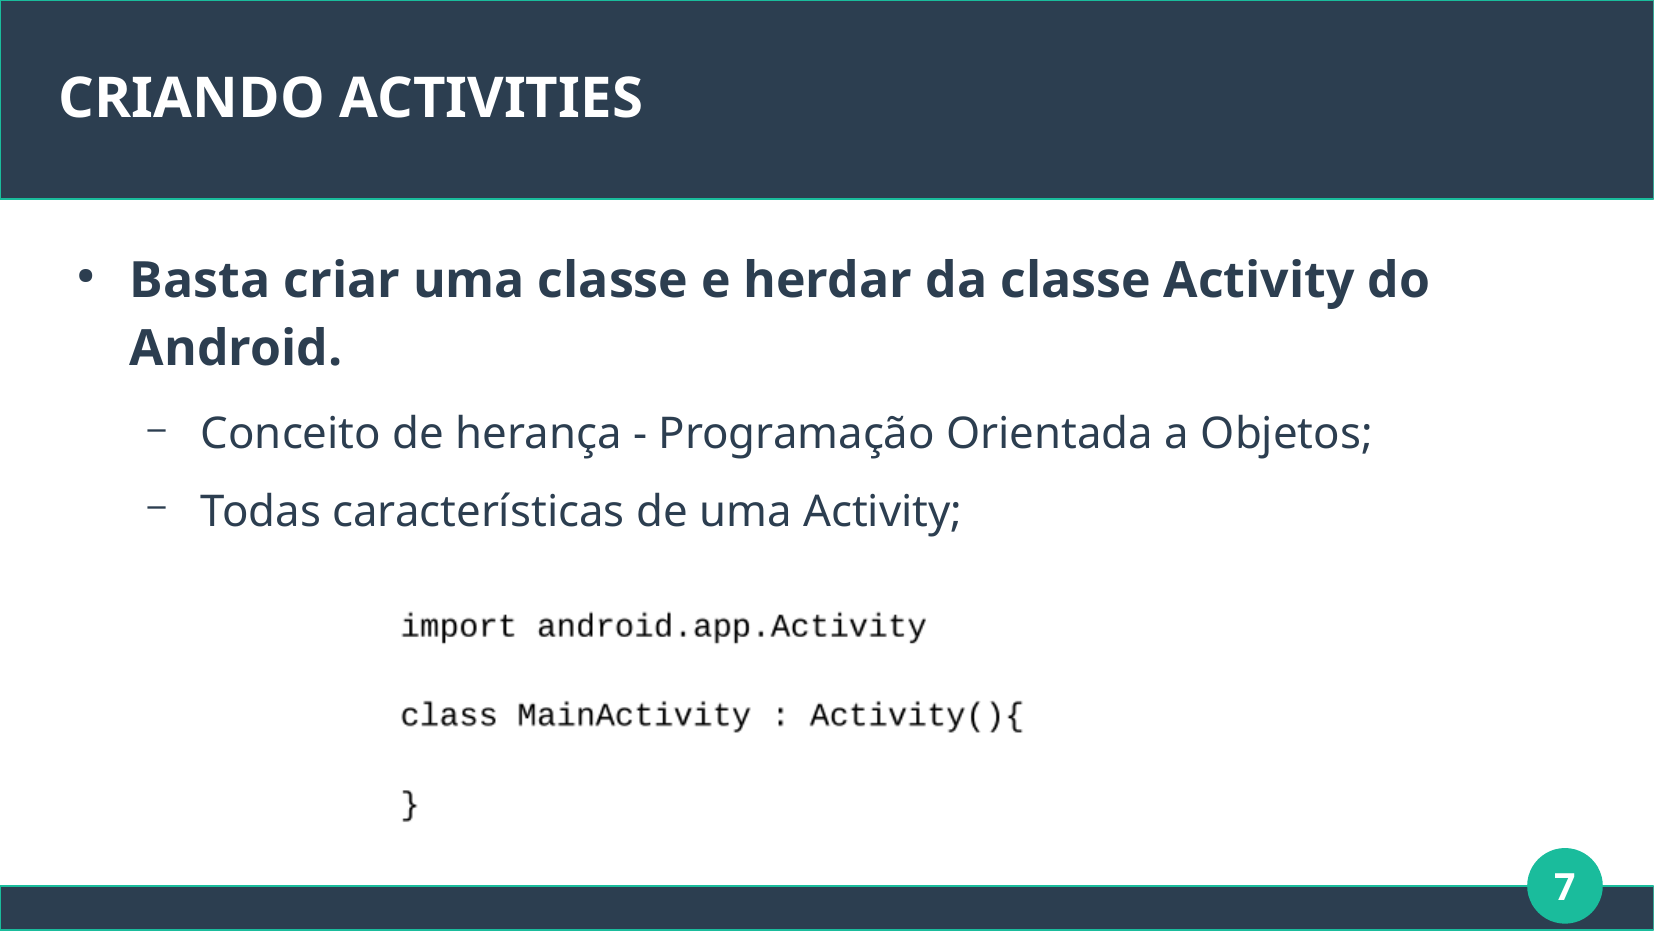

# CRIANDO ACTIVITIES
Basta criar uma classe e herdar da classe Activity do Android.
Conceito de herança - Programação Orientada a Objetos;
Todas características de uma Activity;
7